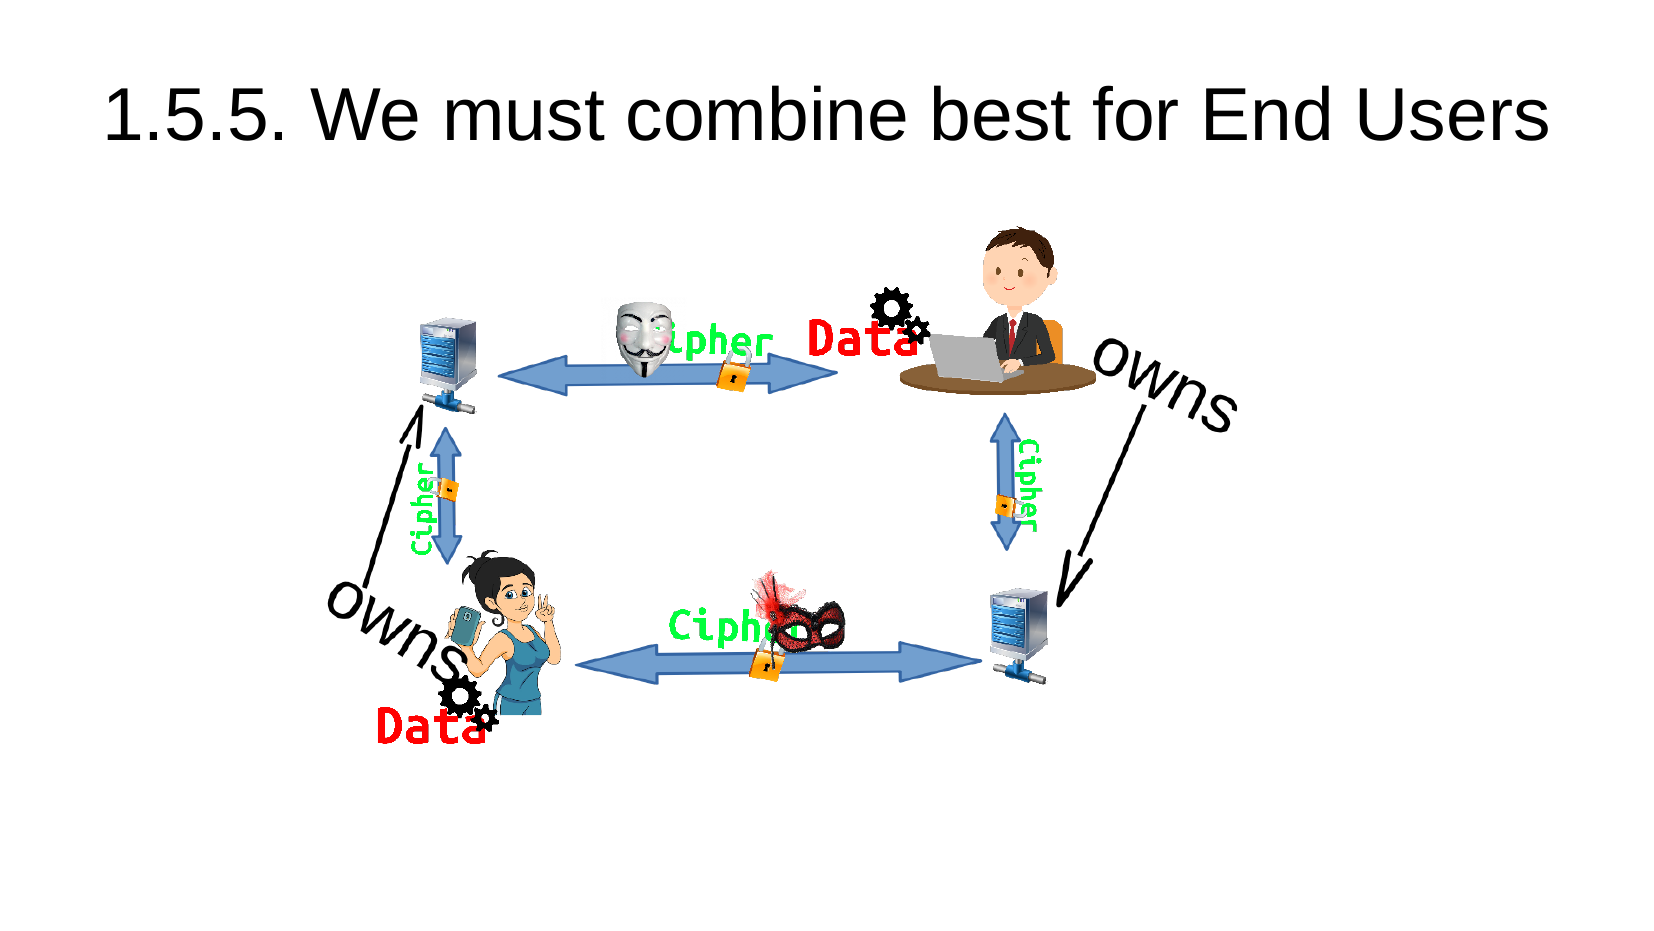

# 1.5.5. We must combine best for End Users